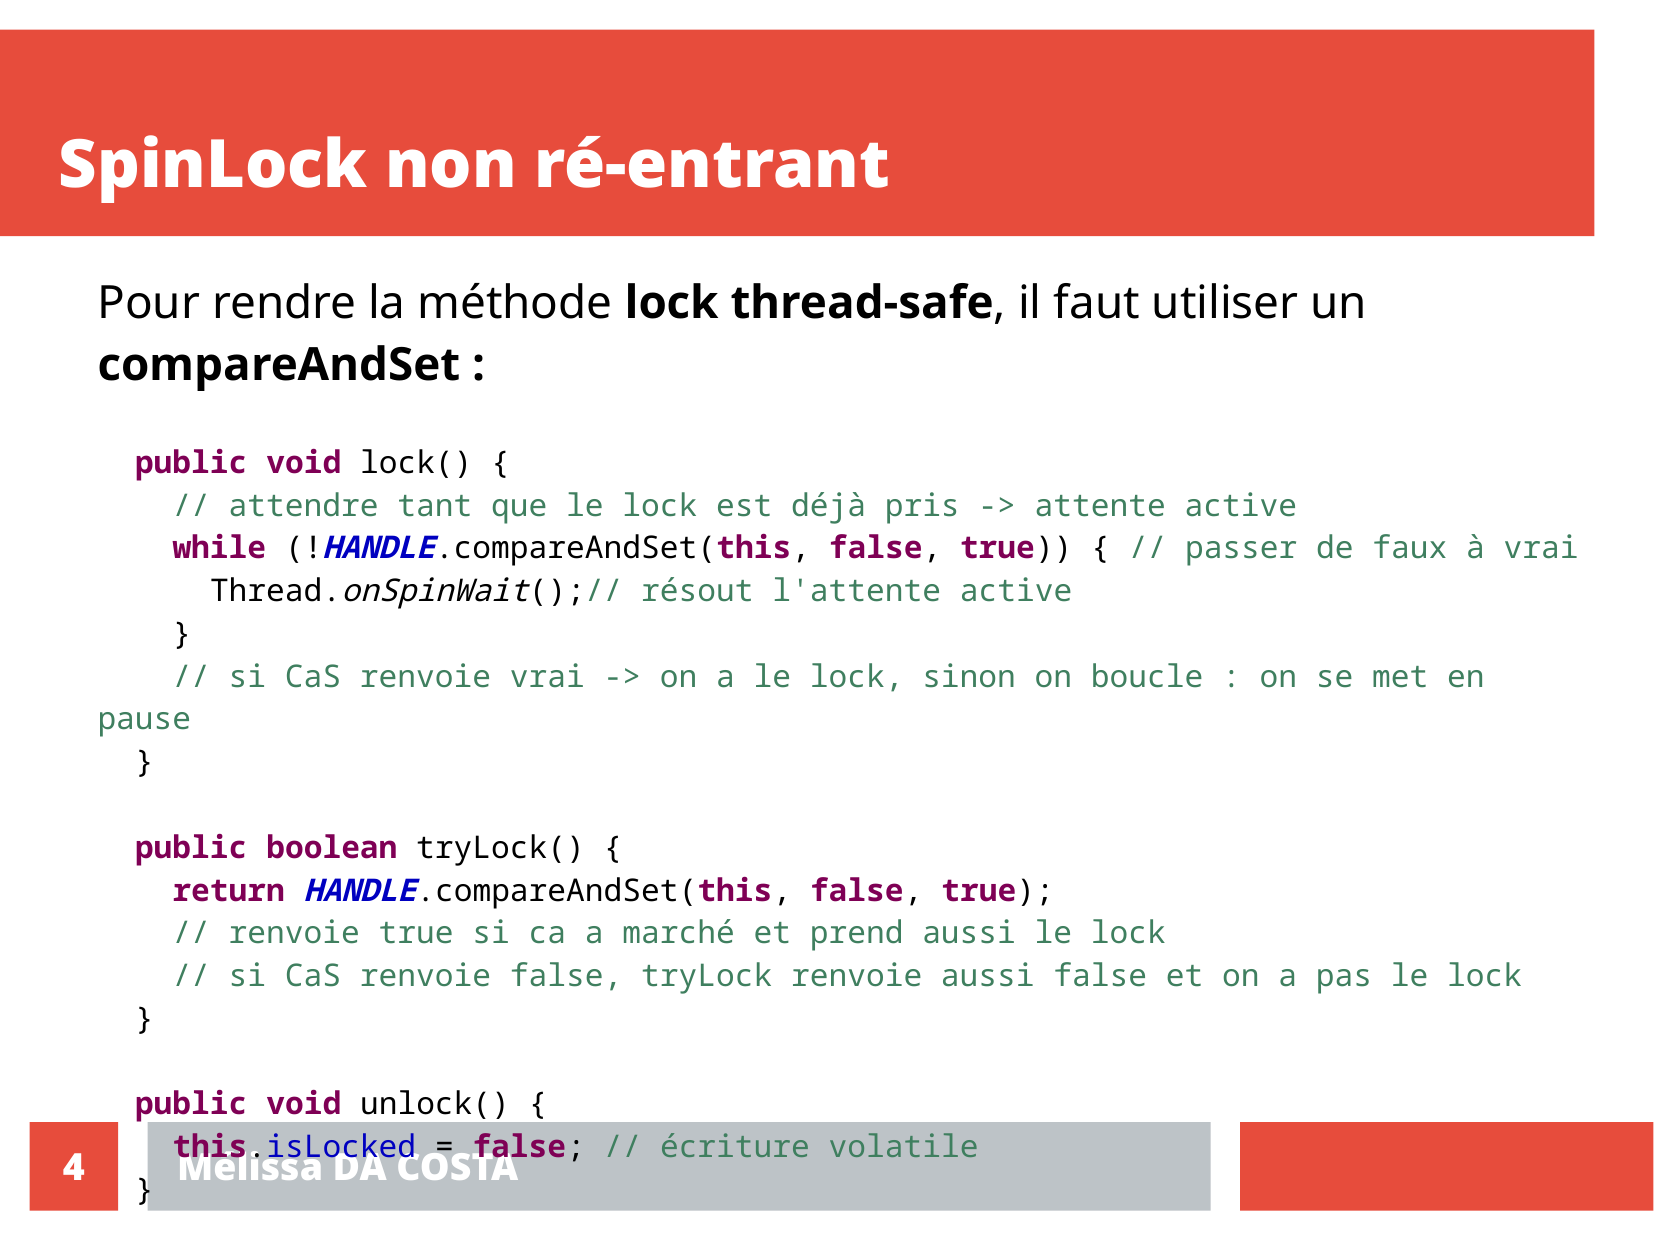

# SpinLock non ré-entrant
Pour rendre la méthode lock thread-safe, il faut utiliser un compareAndSet :
 public void lock() {
 // attendre tant que le lock est déjà pris -> attente active
 while (!HANDLE.compareAndSet(this, false, true)) { // passer de faux à vrai
 Thread.onSpinWait();// résout l'attente active
 }
 // si CaS renvoie vrai -> on a le lock, sinon on boucle : on se met en pause
 }
 public boolean tryLock() {
 return HANDLE.compareAndSet(this, false, true);
 // renvoie true si ca a marché et prend aussi le lock
 // si CaS renvoie false, tryLock renvoie aussi false et on a pas le lock
 }
 public void unlock() {
 this.isLocked = false; // écriture volatile
 }
4
Mélissa DA COSTA